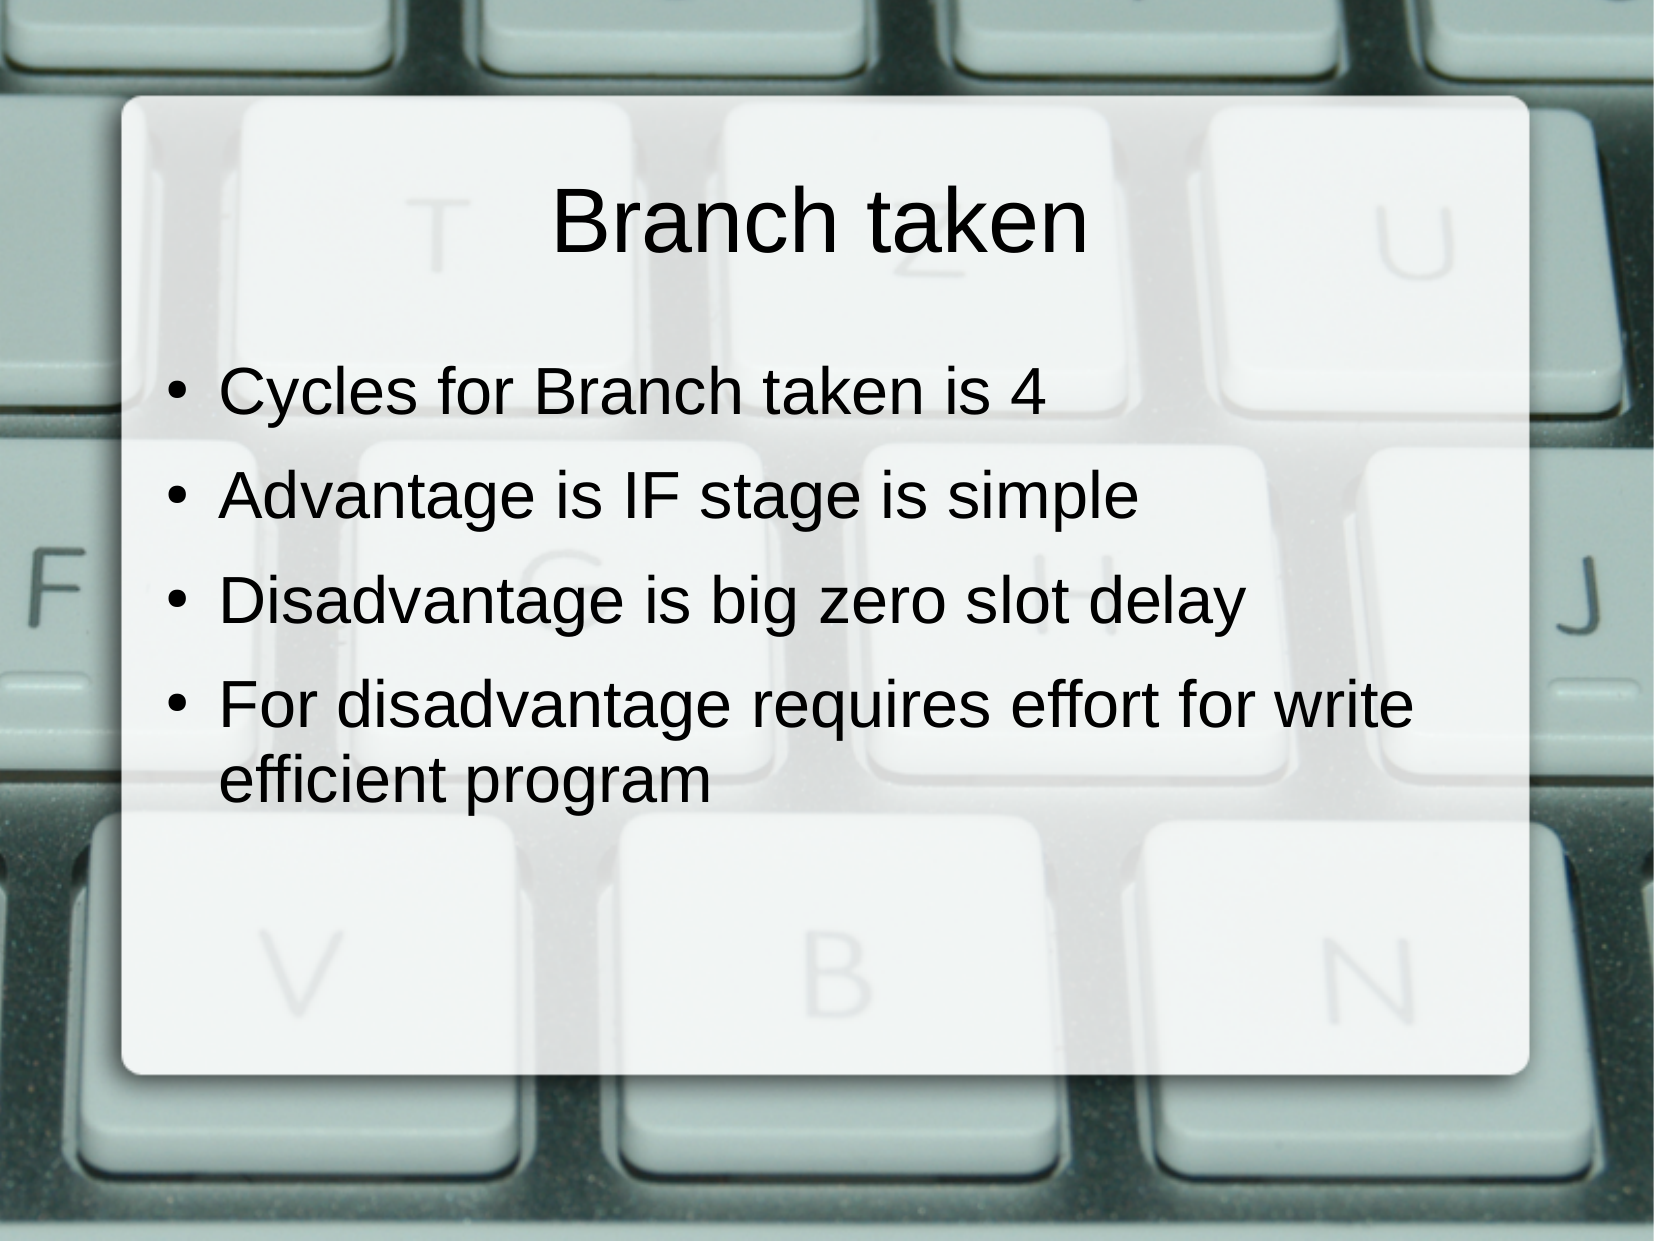

# Branch taken
Cycles for Branch taken is 4
Advantage is IF stage is simple
Disadvantage is big zero slot delay
For disadvantage requires effort for write efficient program